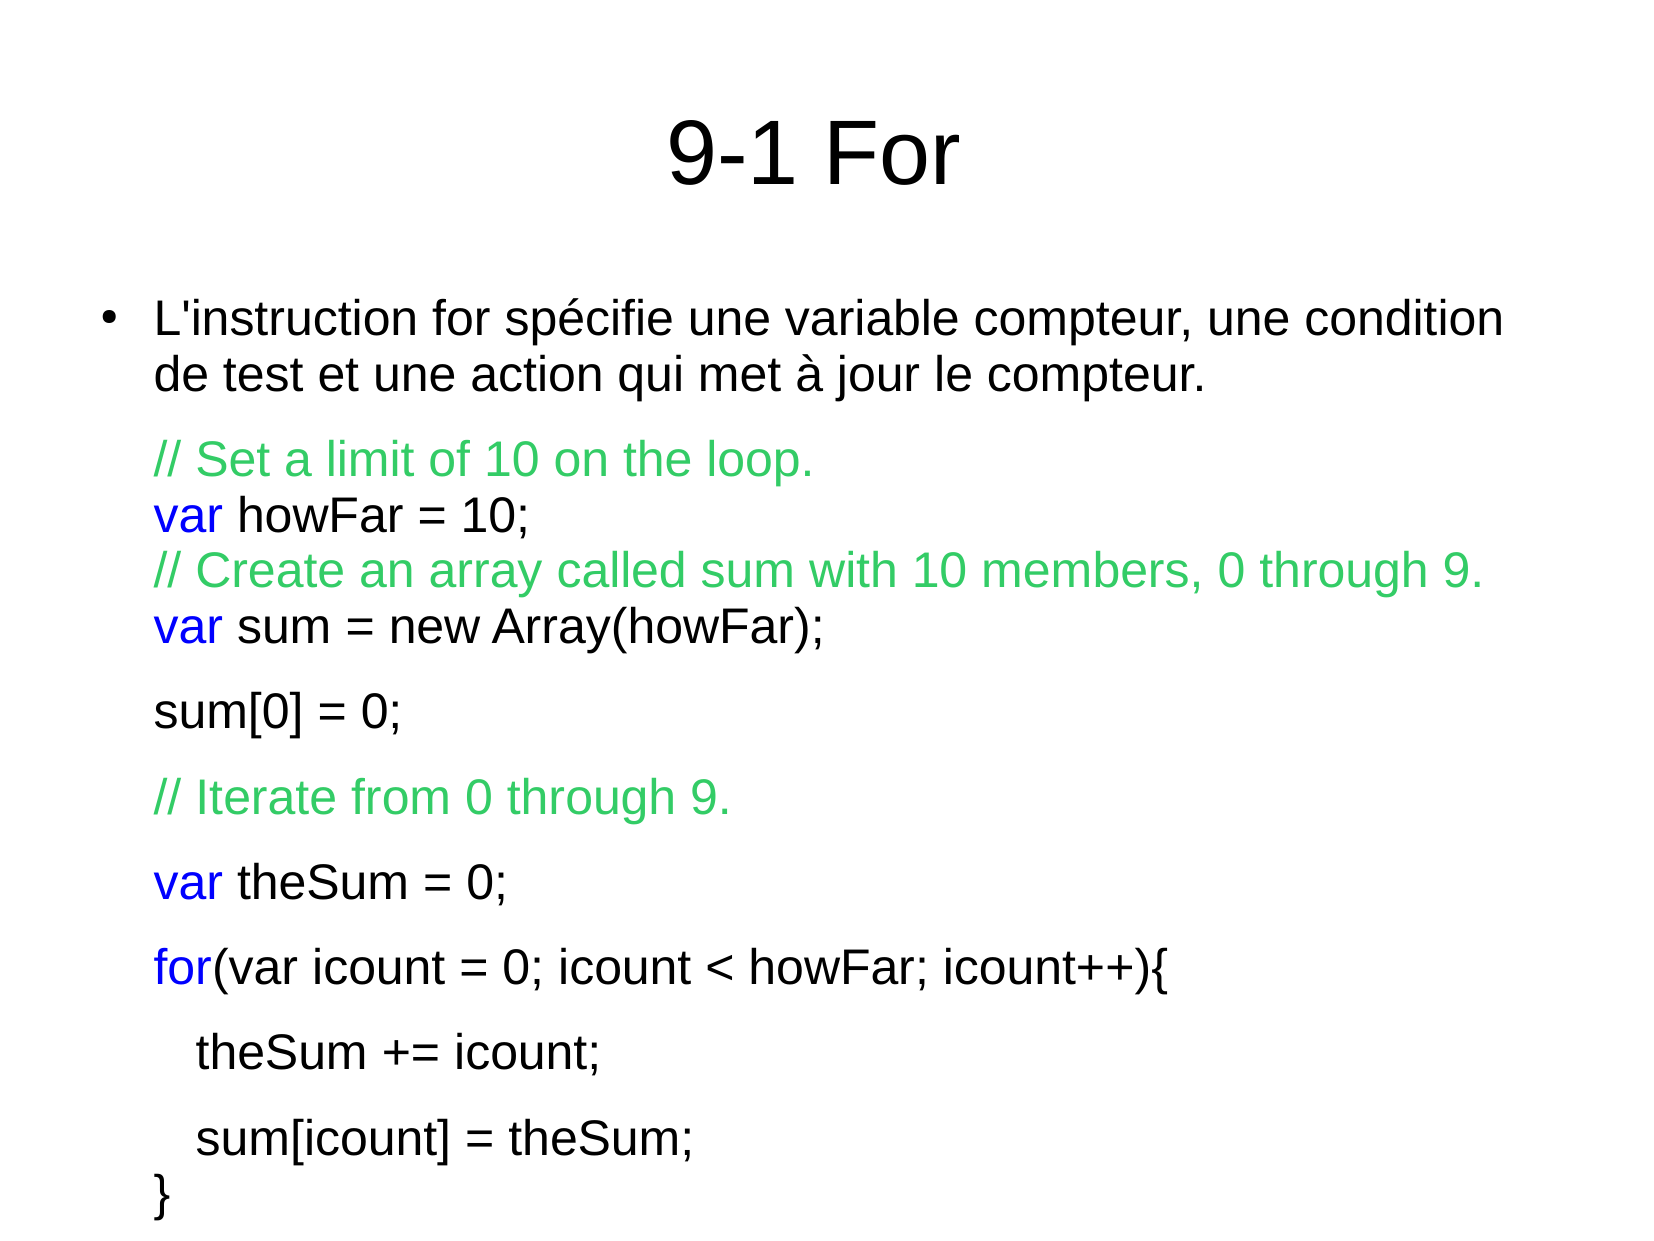

# 9-1 For
L'instruction for spécifie une variable compteur, une condition de test et une action qui met à jour le compteur.
// Set a limit of 10 on the loop.
var howFar = 10;
// Create an array called sum with 10 members, 0 through 9.
var sum = new Array(howFar);
sum[0] = 0;
// Iterate from 0 through 9.
var theSum = 0;
for(var icount = 0; icount < howFar; icount++){
 theSum += icount;
 sum[icount] = theSum;
}